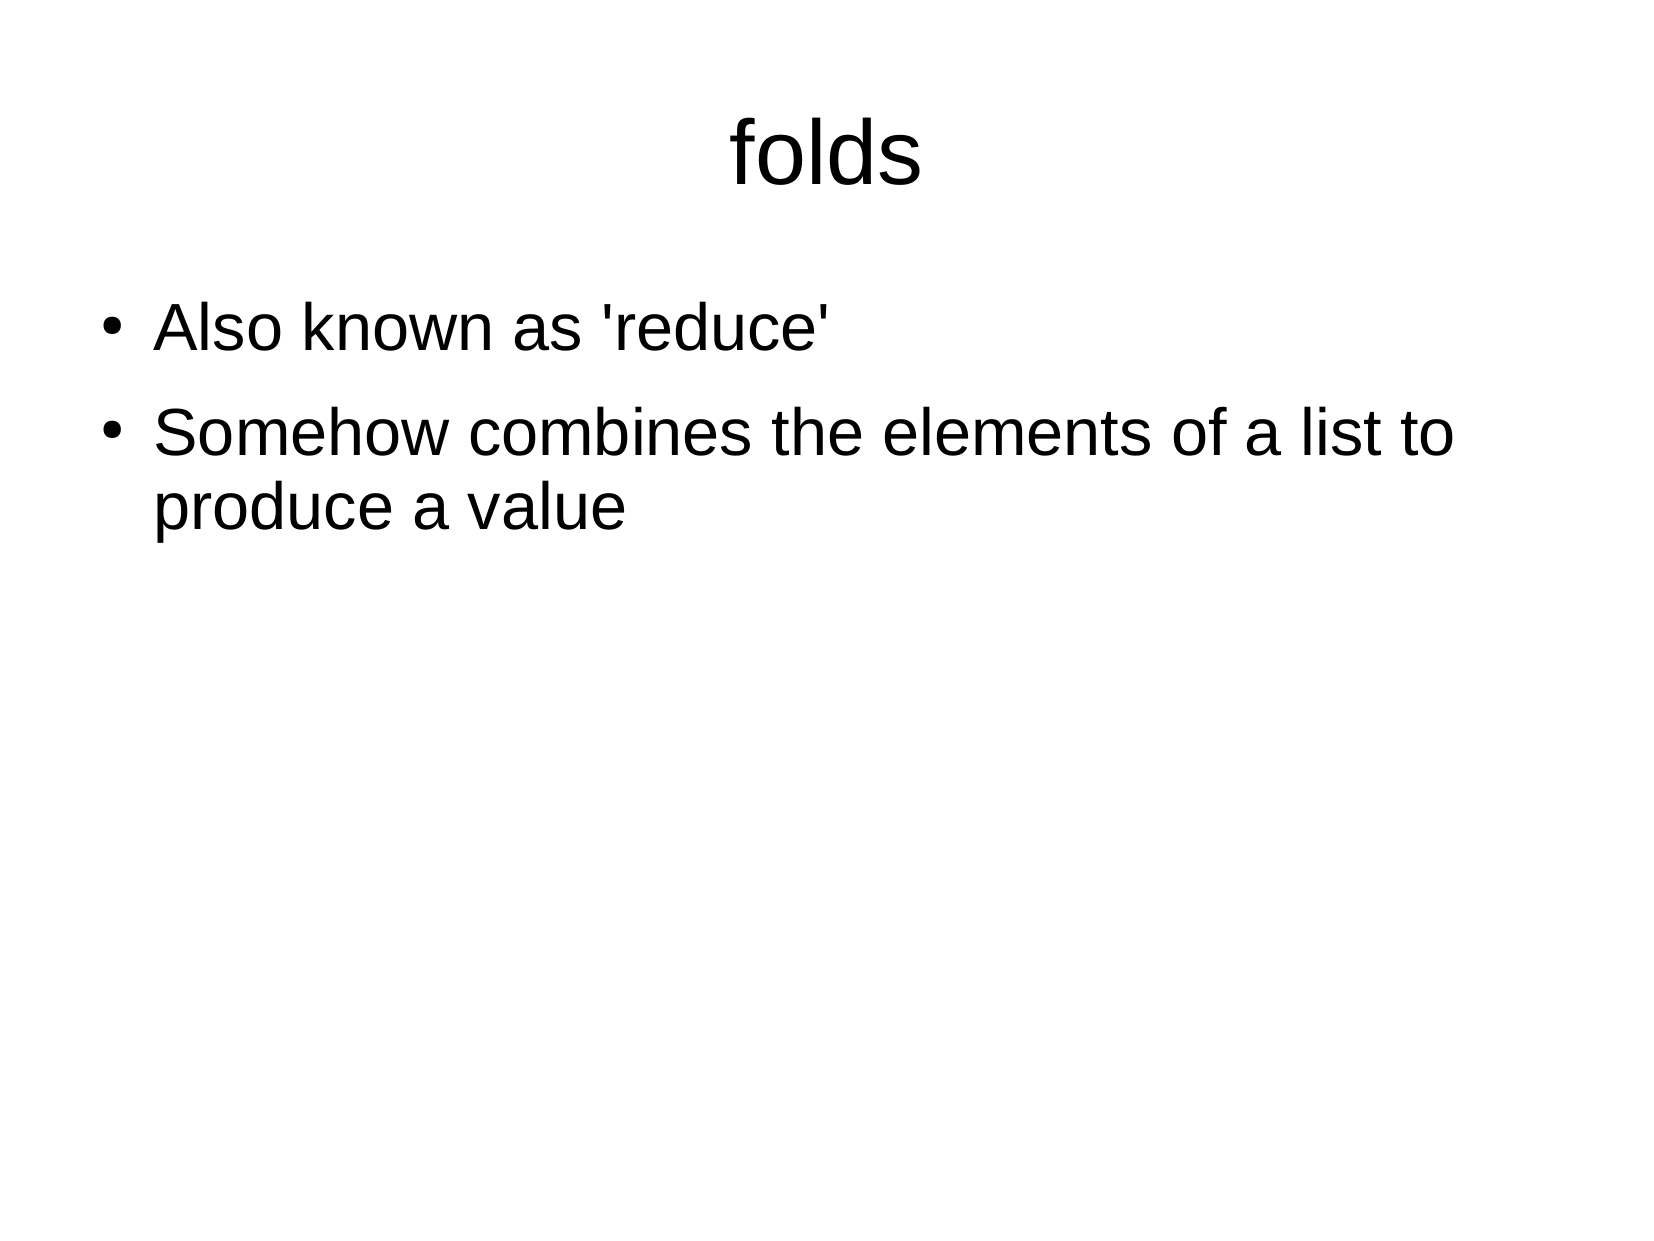

# folds
Also known as 'reduce'
Somehow combines the elements of a list to produce a value